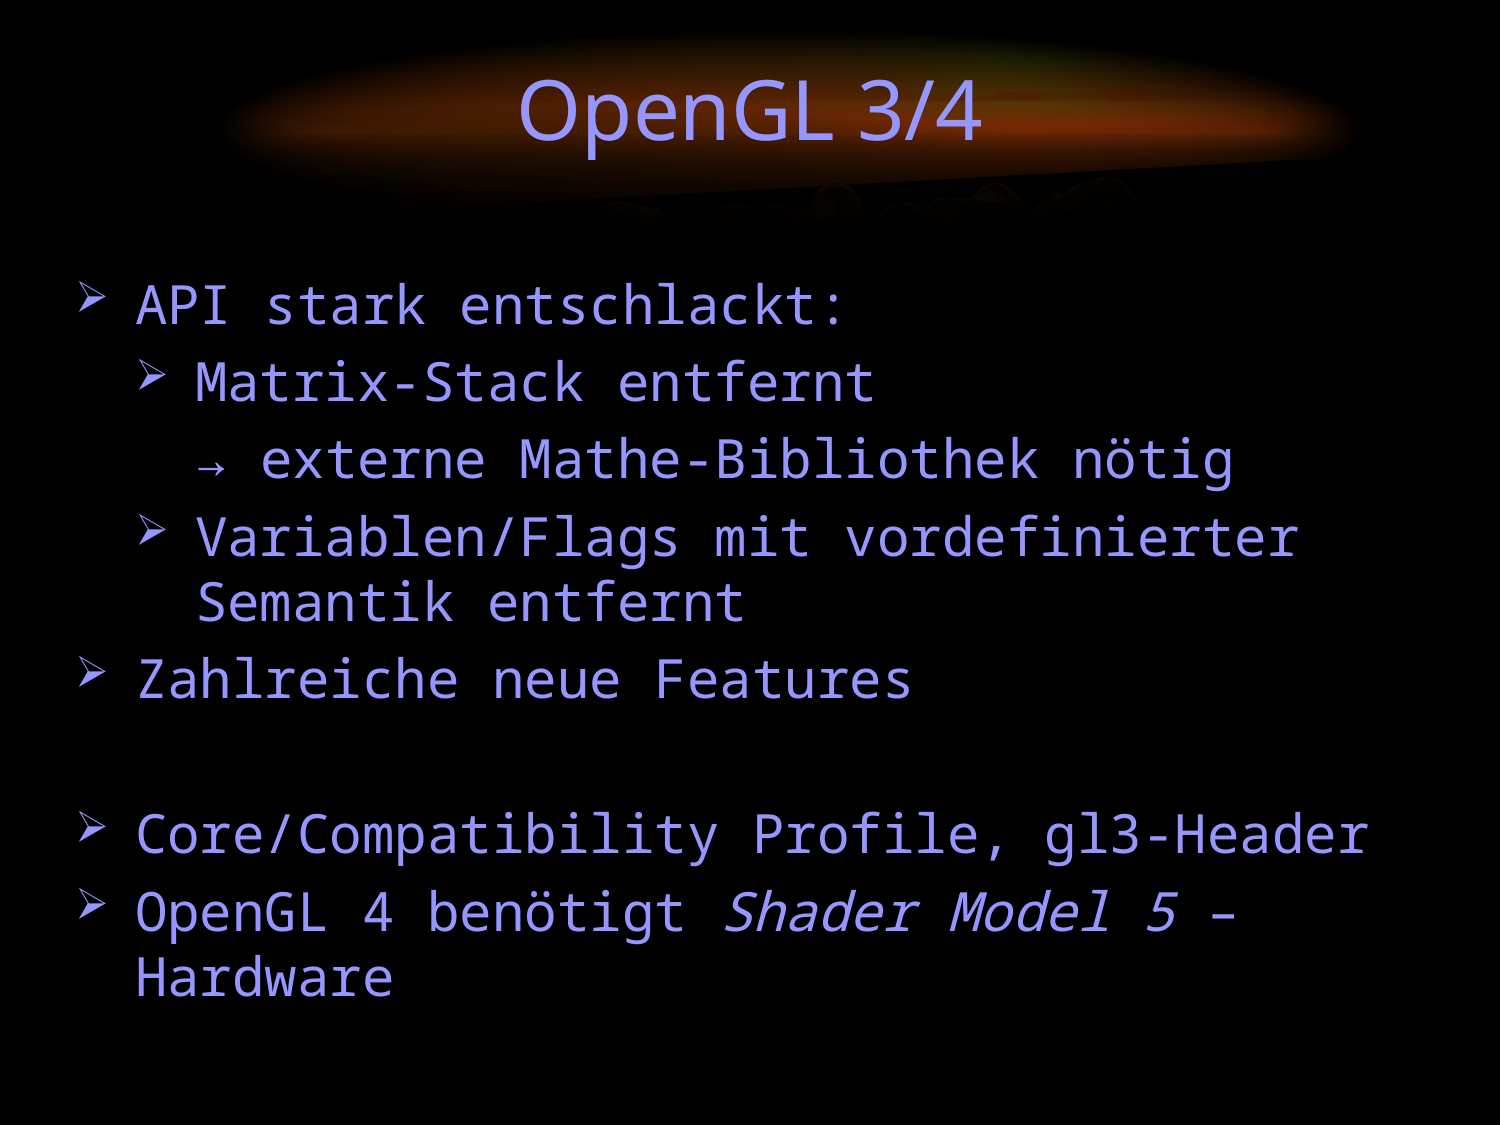

OpenGL 3/4
API stark entschlackt:
Matrix-Stack entfernt
→ externe Mathe-Bibliothek nötig
Variablen/Flags mit vordefinierter Semantik entfernt
Zahlreiche neue Features
Core/Compatibility Profile, gl3-Header
OpenGL 4 benötigt Shader Model 5 – Hardware